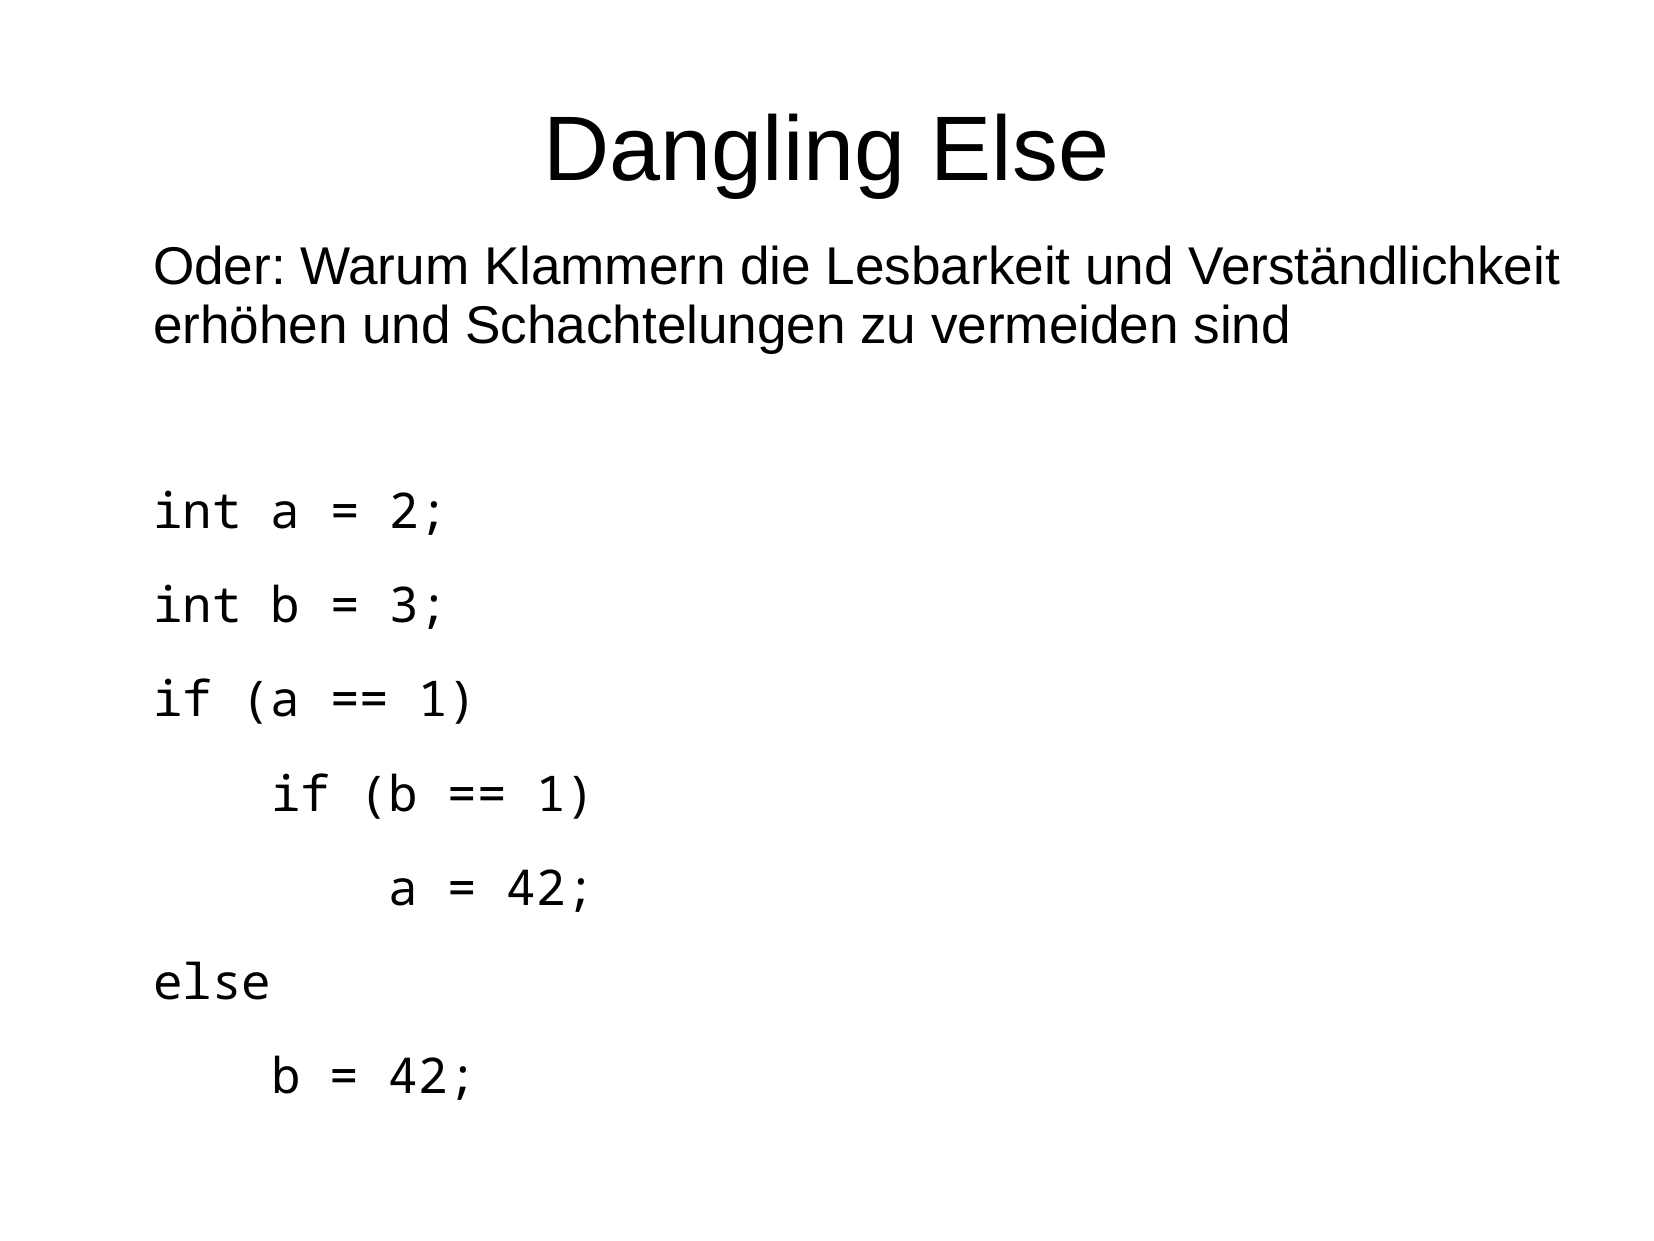

# Dangling Else
Oder: Warum Klammern die Lesbarkeit und Verständlichkeit erhöhen und Schachtelungen zu vermeiden sind
int a = 2;
int b = 3;
if (a == 1)
 if (b == 1)
 a = 42;
else
 b = 42;